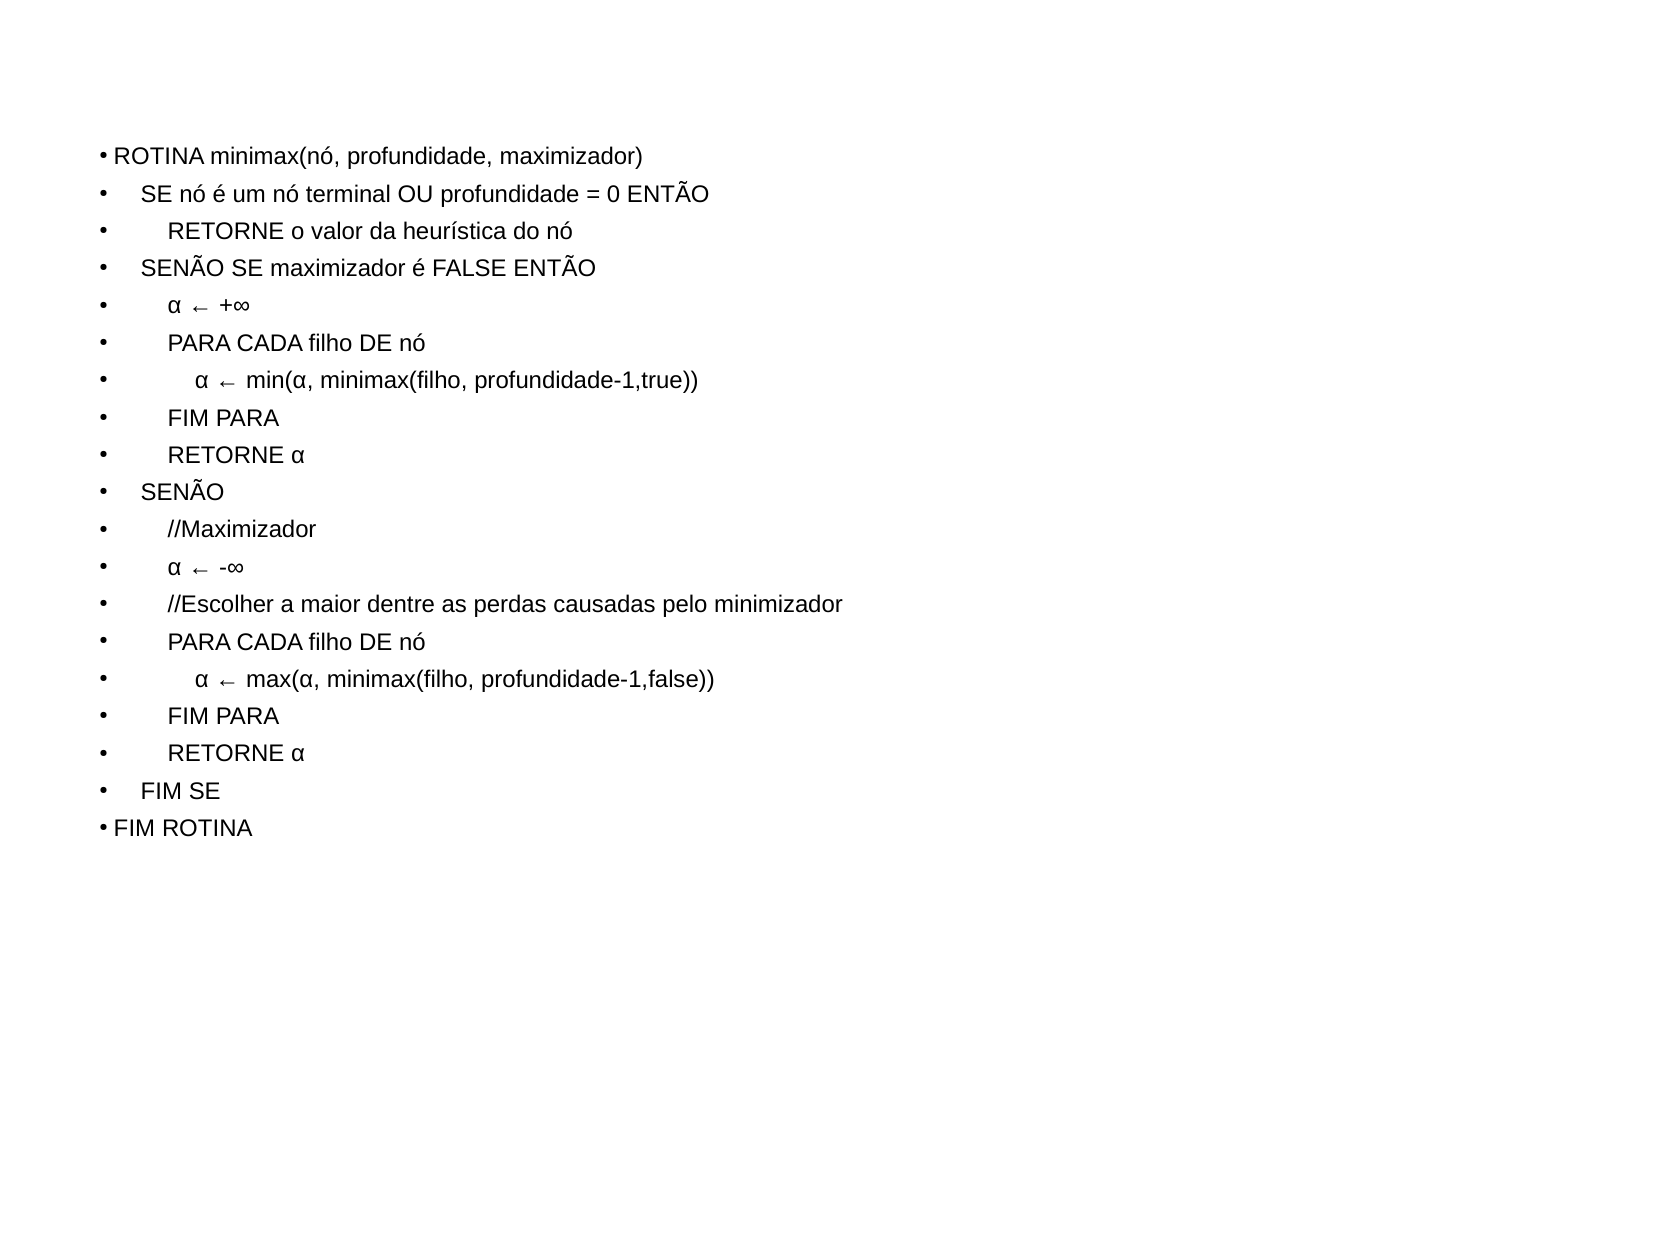

# ROTINA minimax(nó, profundidade, maximizador)
 SE nó é um nó terminal OU profundidade = 0 ENTÃO
 RETORNE o valor da heurística do nó
 SENÃO SE maximizador é FALSE ENTÃO
 α ← +∞
 PARA CADA filho DE nó
 α ← min(α, minimax(filho, profundidade-1,true))
 FIM PARA
 RETORNE α
 SENÃO
 //Maximizador
 α ← -∞
 //Escolher a maior dentre as perdas causadas pelo minimizador
 PARA CADA filho DE nó
 α ← max(α, minimax(filho, profundidade-1,false))
 FIM PARA
 RETORNE α
 FIM SE
FIM ROTINA